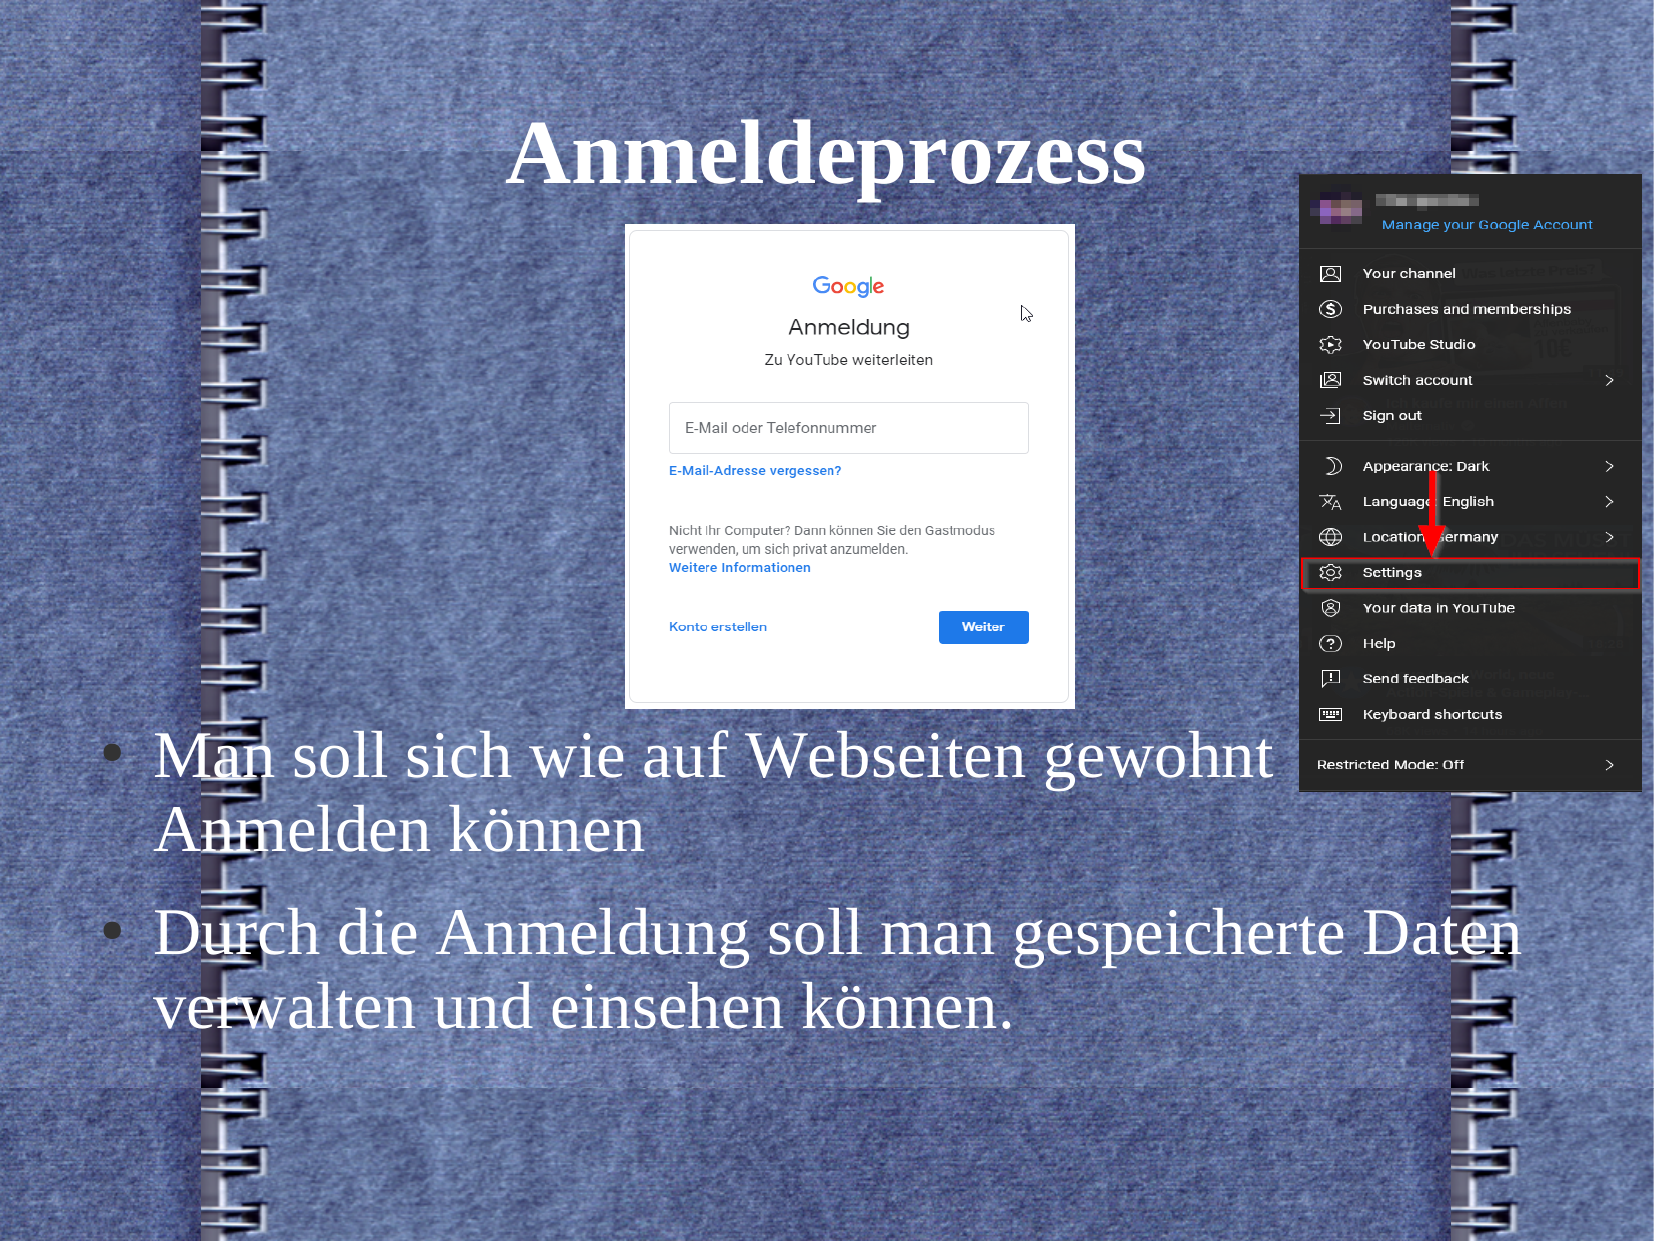

# Anmeldeprozess
Man soll sich wie auf Webseiten gewohnt Anmelden können
Durch die Anmeldung soll man gespeicherte Daten verwalten und einsehen können.